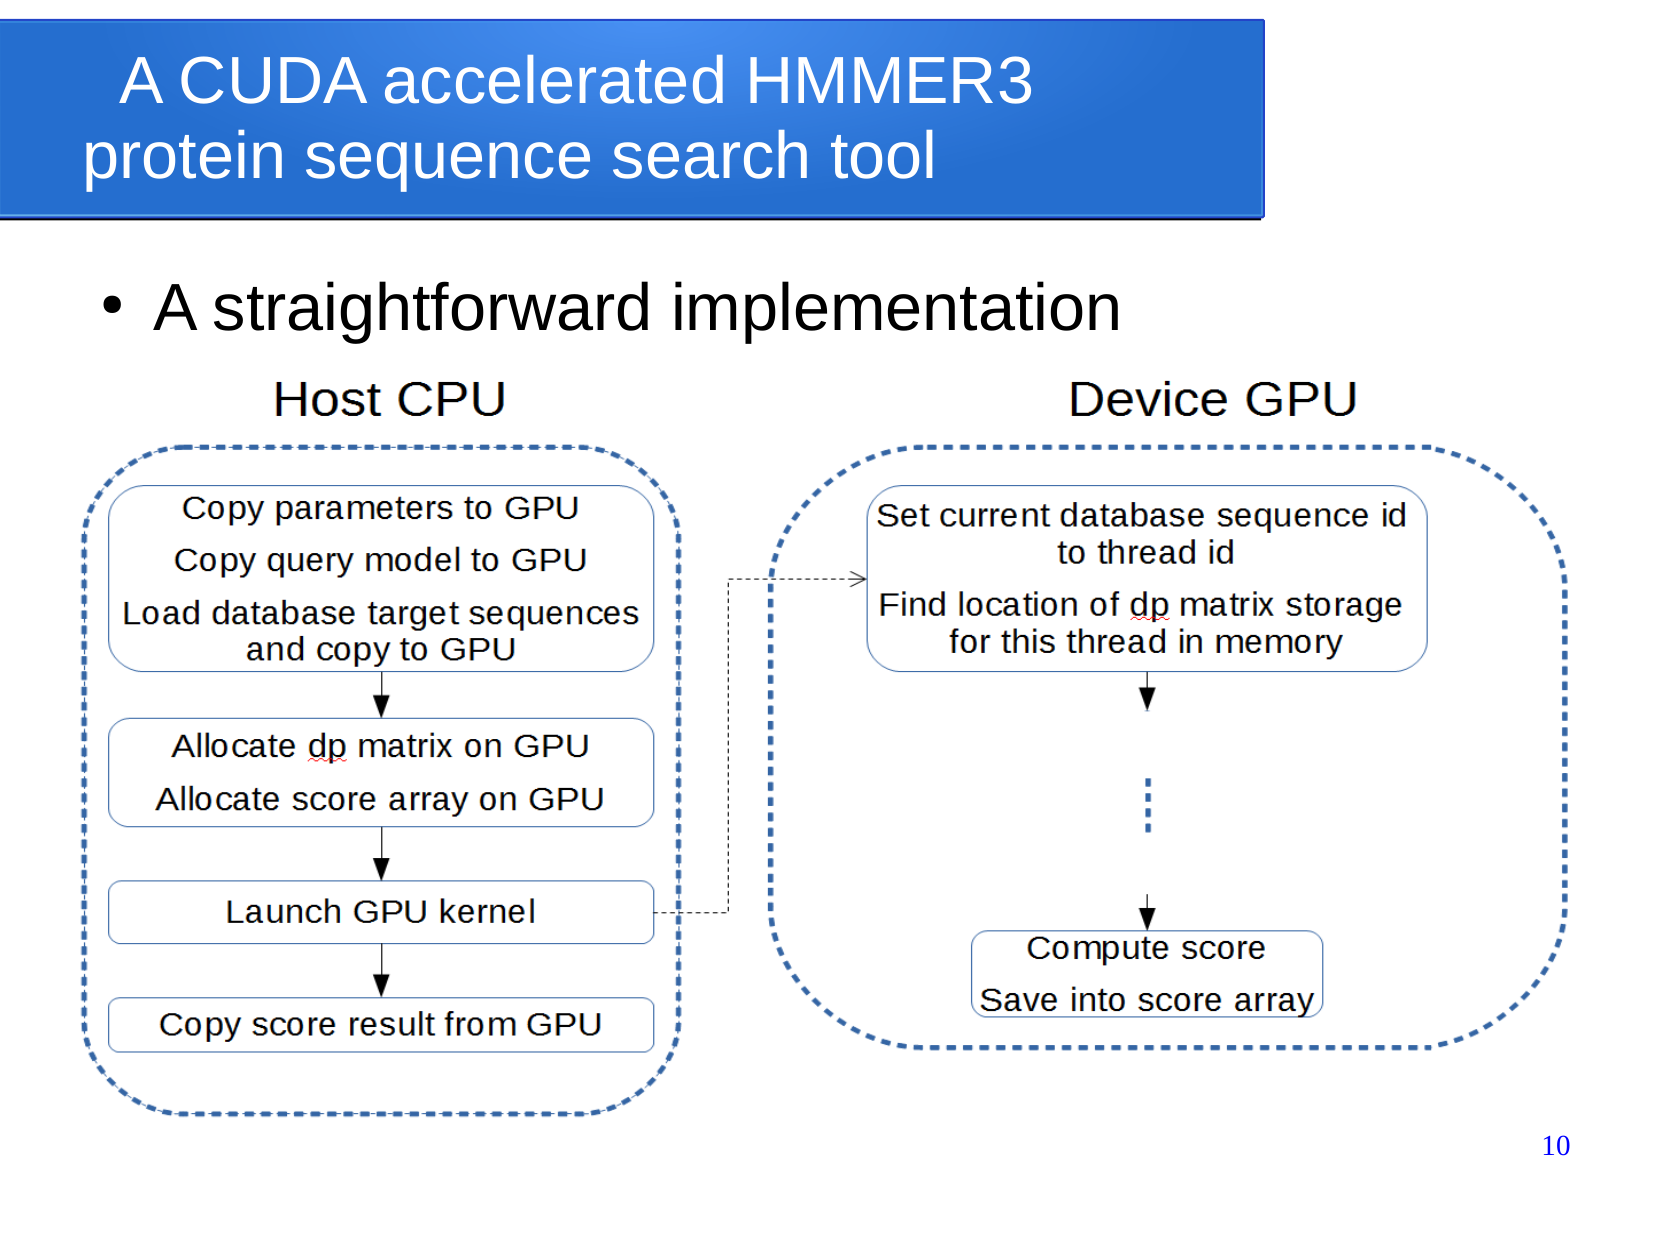

# A CUDA accelerated HMMER3 protein sequence search tool
A straightforward implementation
10